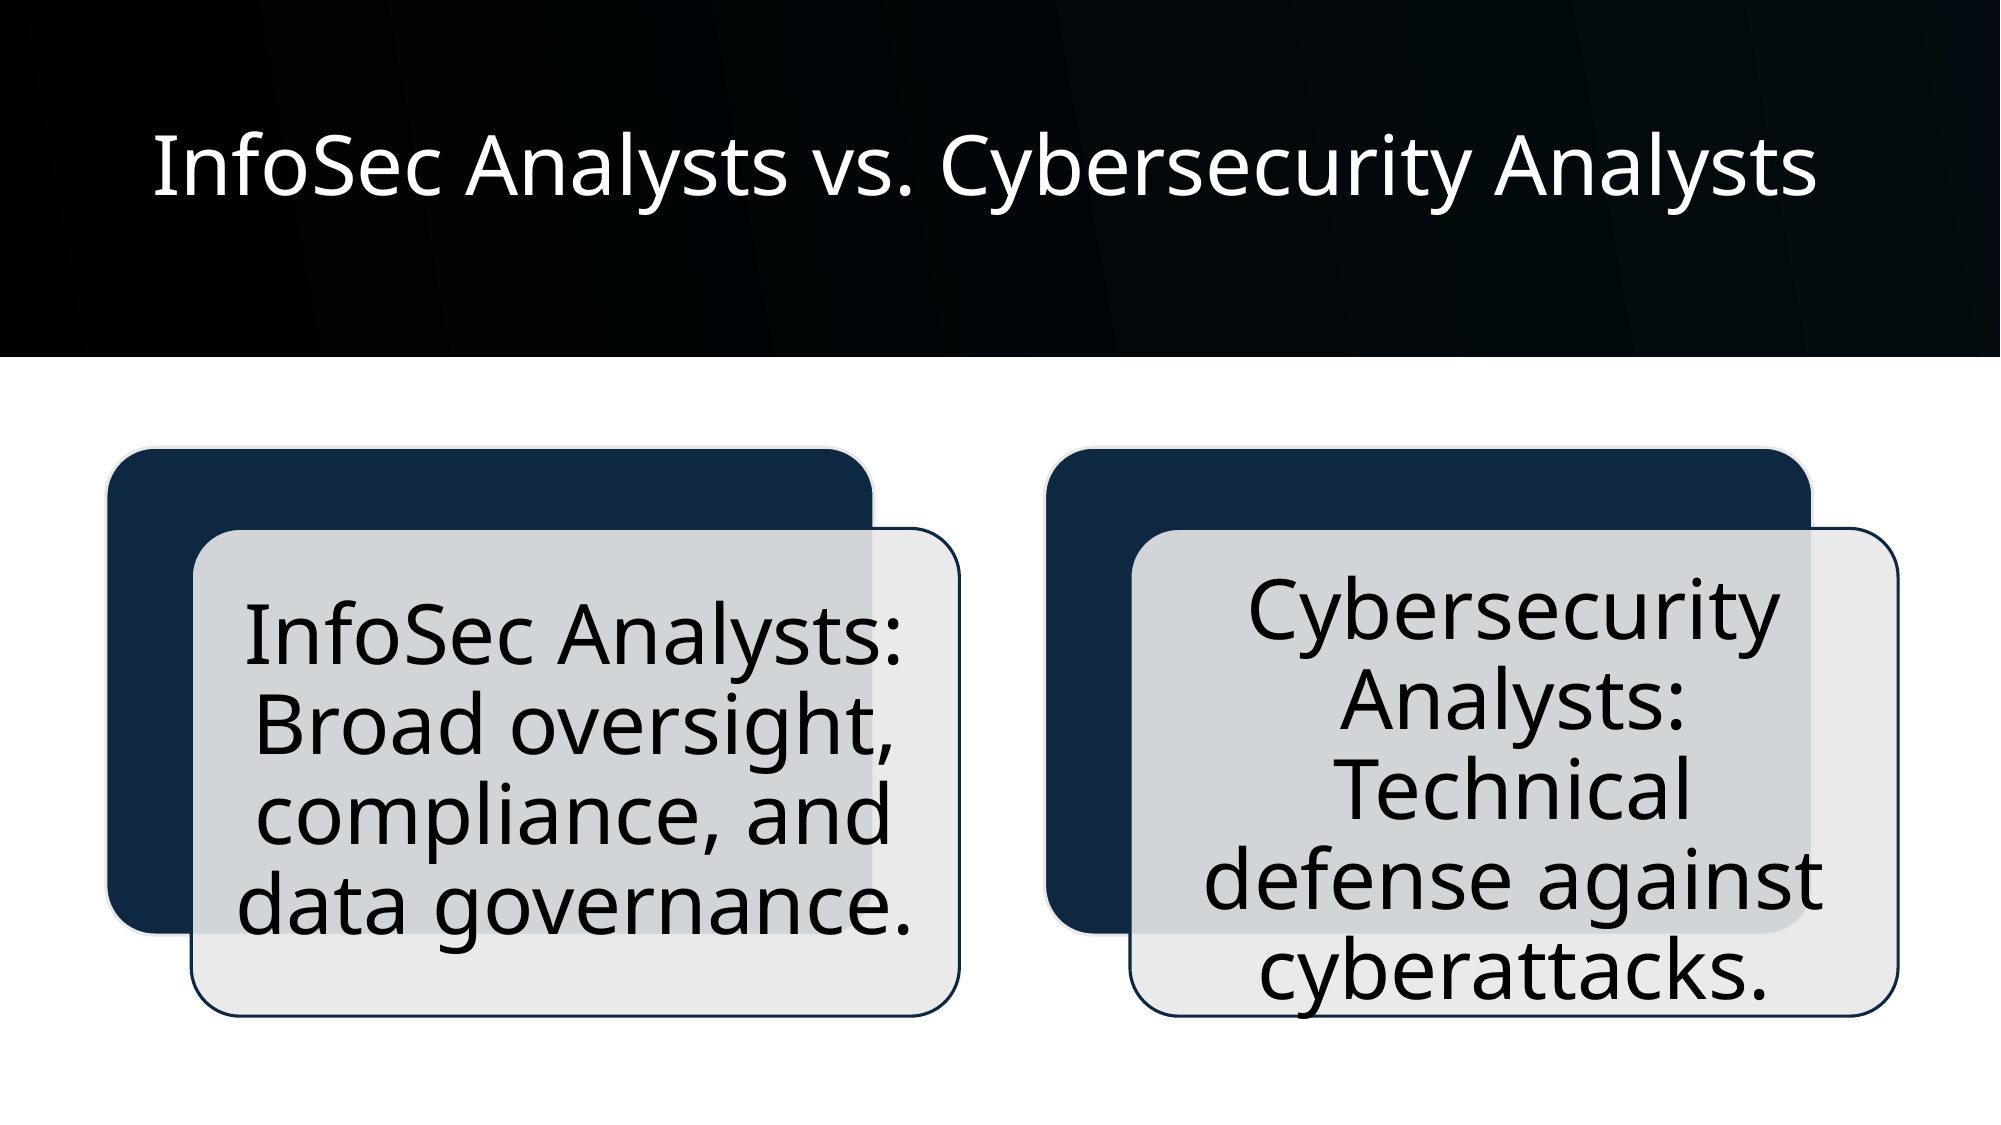

# InfoSec Analysts vs. Cybersecurity Analysts
InfoSec Analysts: Broad oversight, compliance, and data governance.
Cybersecurity Analysts: Technical defense against cyberattacks.